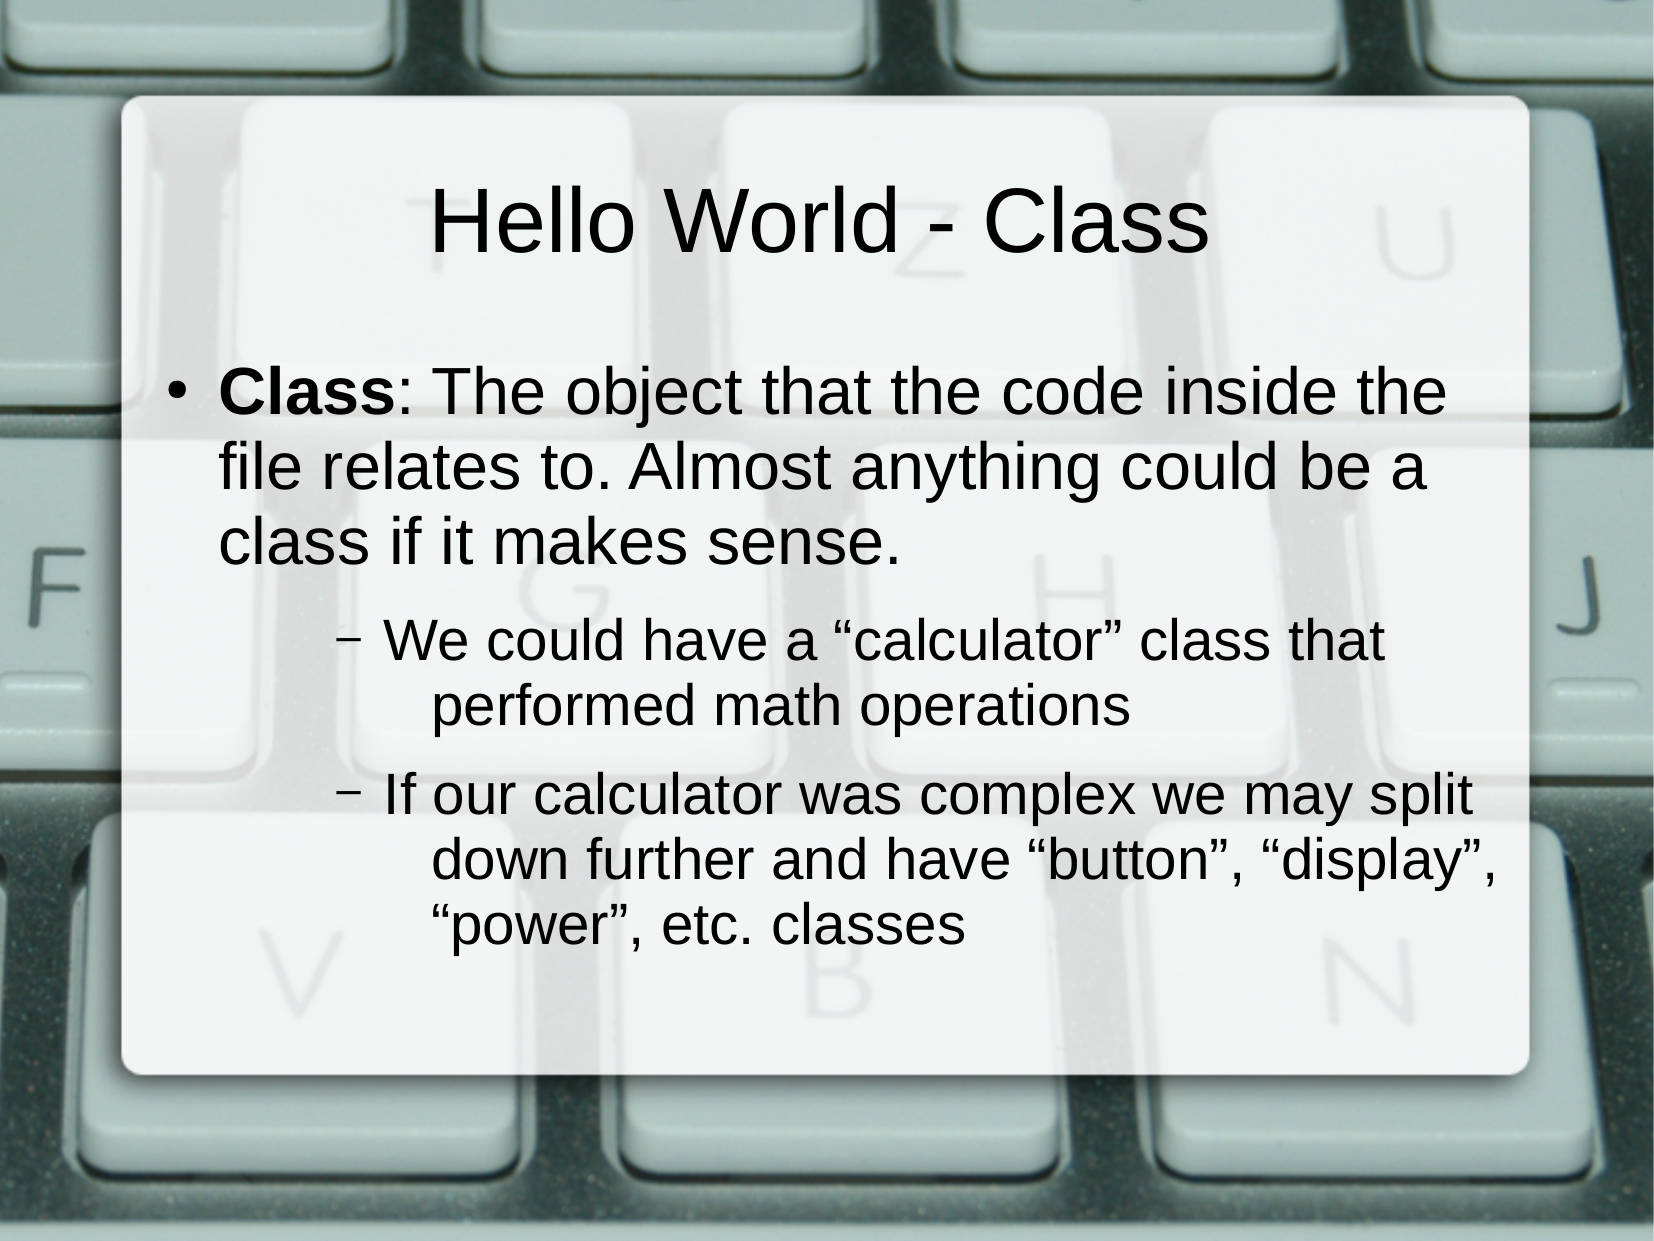

# Hello World - Class
Class: The object that the code inside the file relates to. Almost anything could be a class if it makes sense.
We could have a “calculator” class that performed math operations
If our calculator was complex we may split down further and have “button”, “display”, “power”, etc. classes